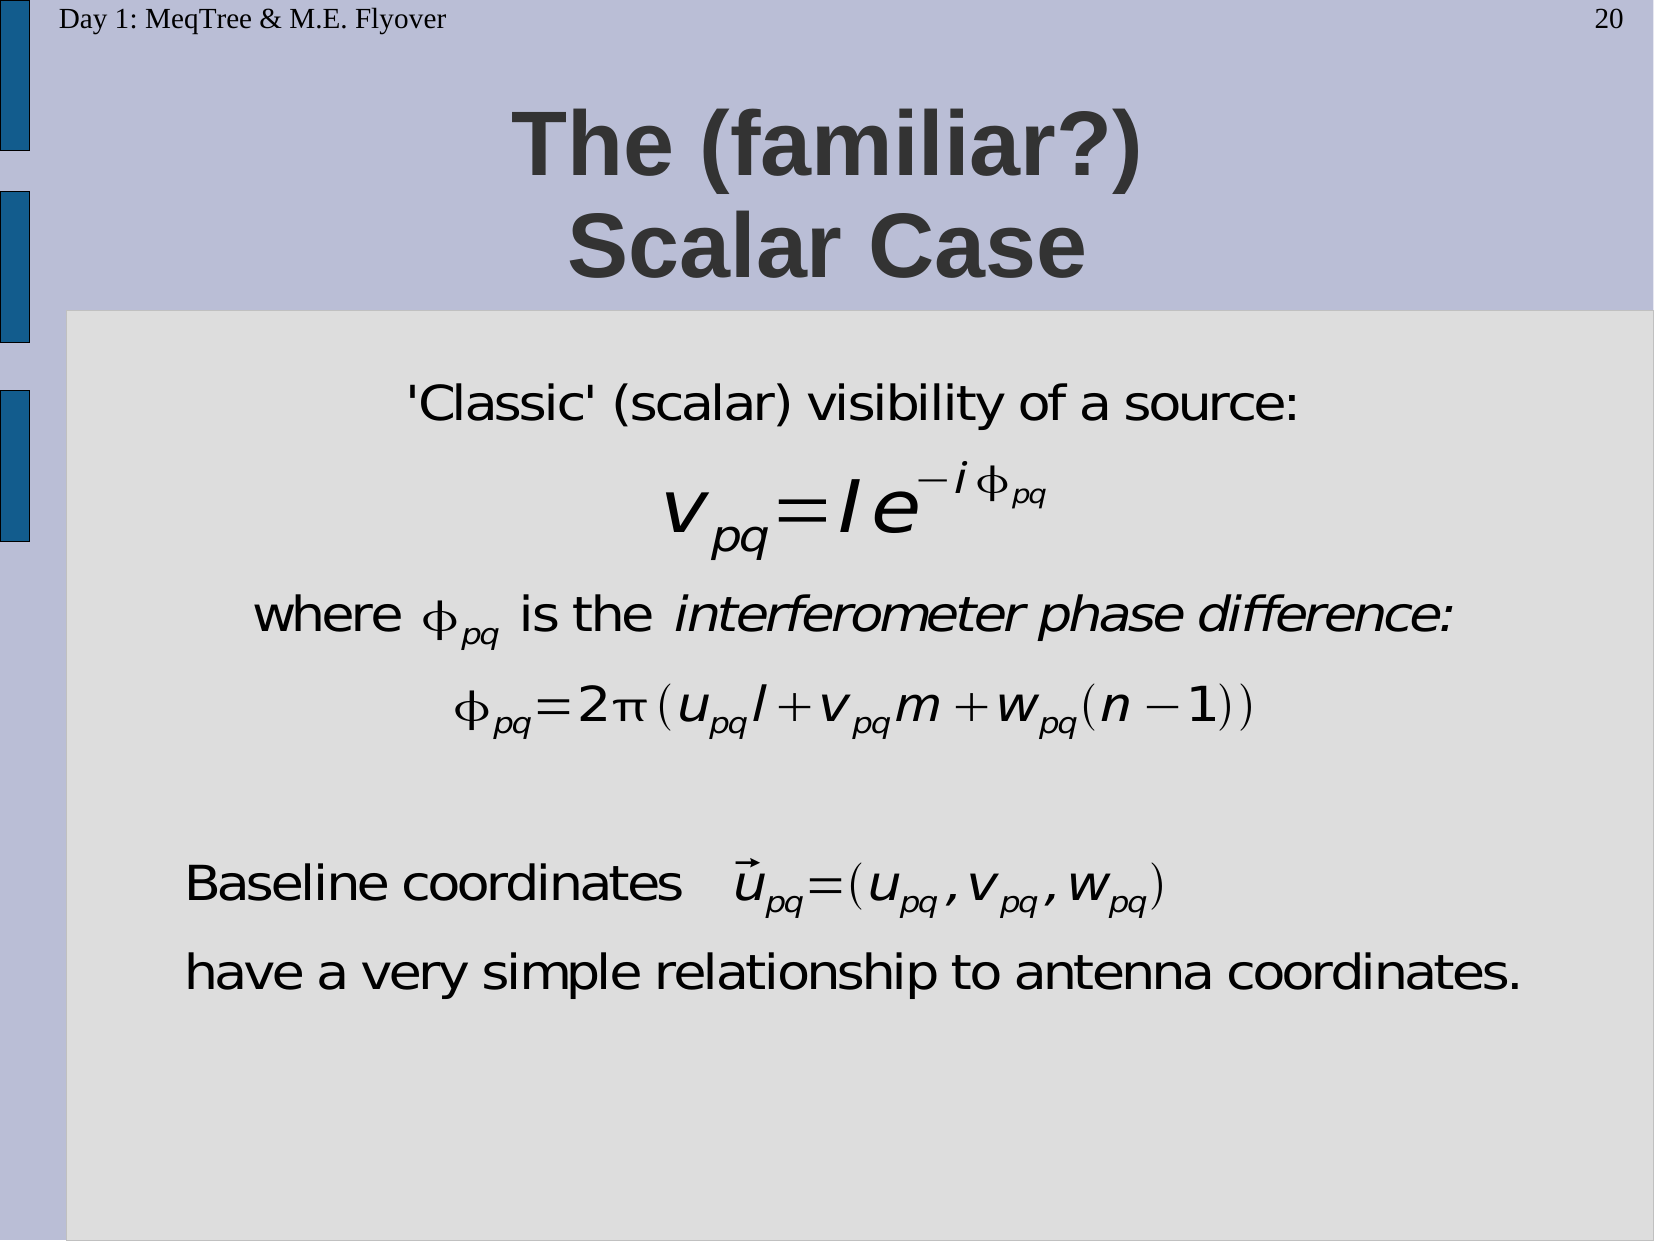

Day 1: MeqTree & M.E. Flyover
20
# The (familiar?) Scalar Case